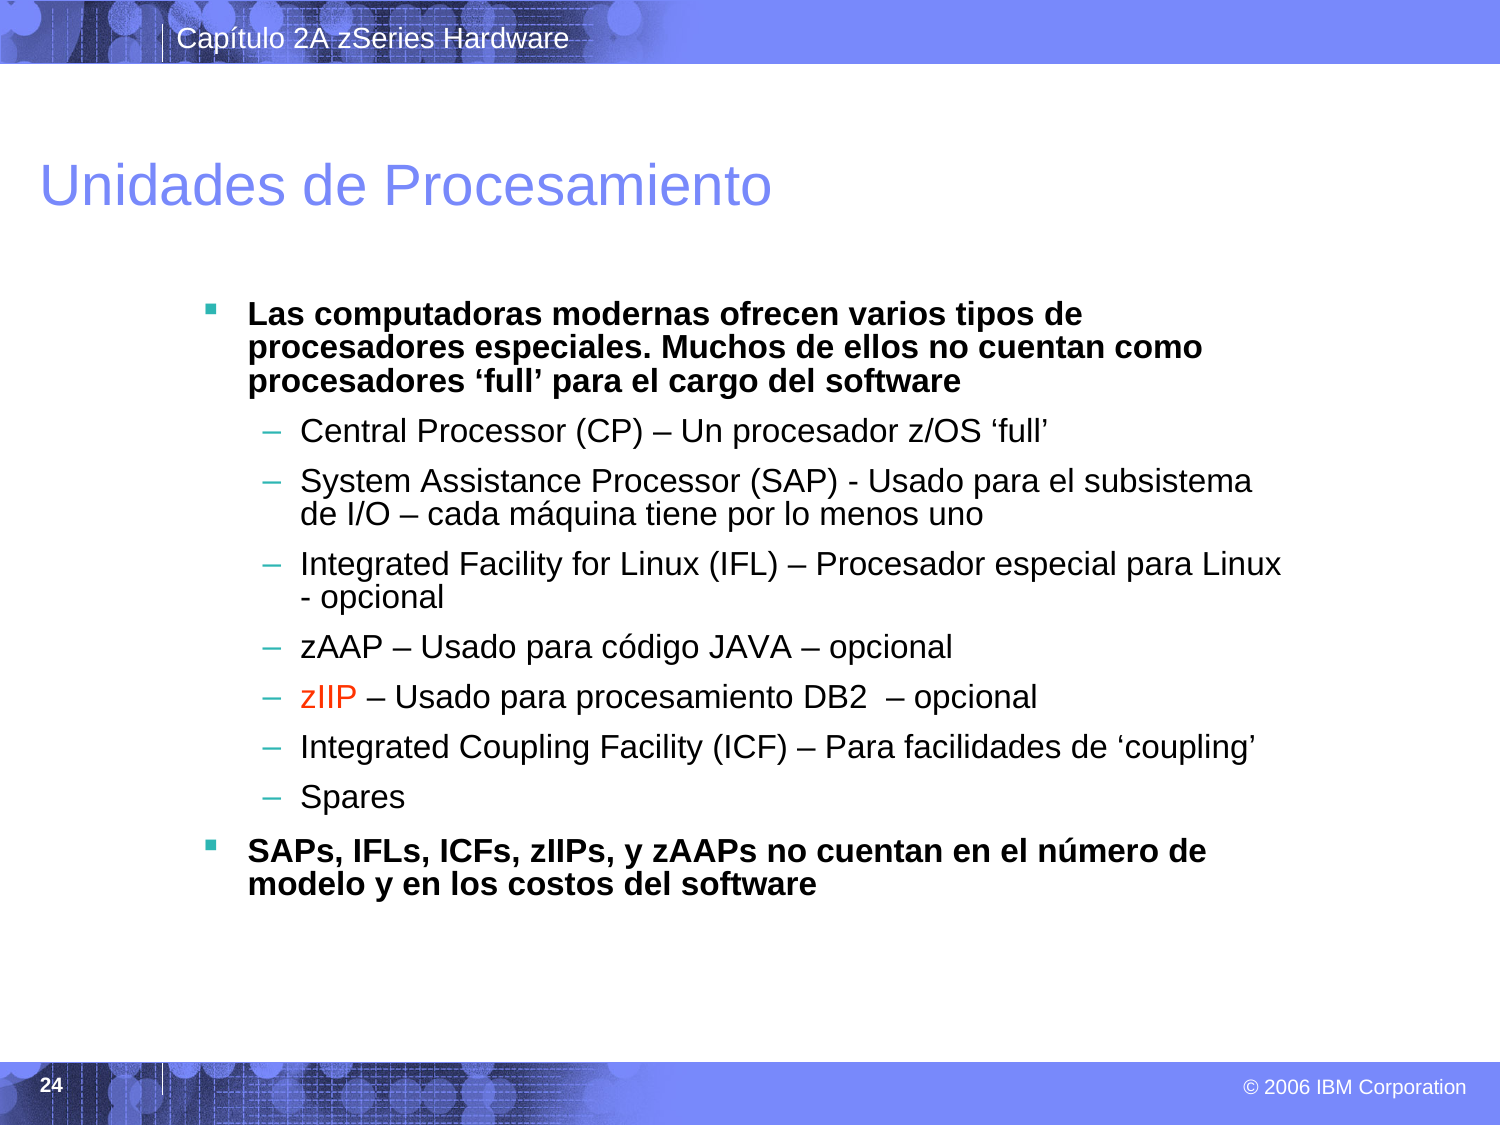

# Unidades de Procesamiento
Las computadoras modernas ofrecen varios tipos de procesadores especiales. Muchos de ellos no cuentan como procesadores ‘full’ para el cargo del software
Central Processor (CP) – Un procesador z/OS ‘full’
System Assistance Processor (SAP) - Usado para el subsistema de I/O – cada máquina tiene por lo menos uno
Integrated Facility for Linux (IFL) – Procesador especial para Linux - opcional
zAAP – Usado para código JAVA – opcional
zIIP – Usado para procesamiento DB2 – opcional
Integrated Coupling Facility (ICF) – Para facilidades de ‘coupling’
Spares
SAPs, IFLs, ICFs, zIIPs, y zAAPs no cuentan en el número de modelo y en los costos del software
24